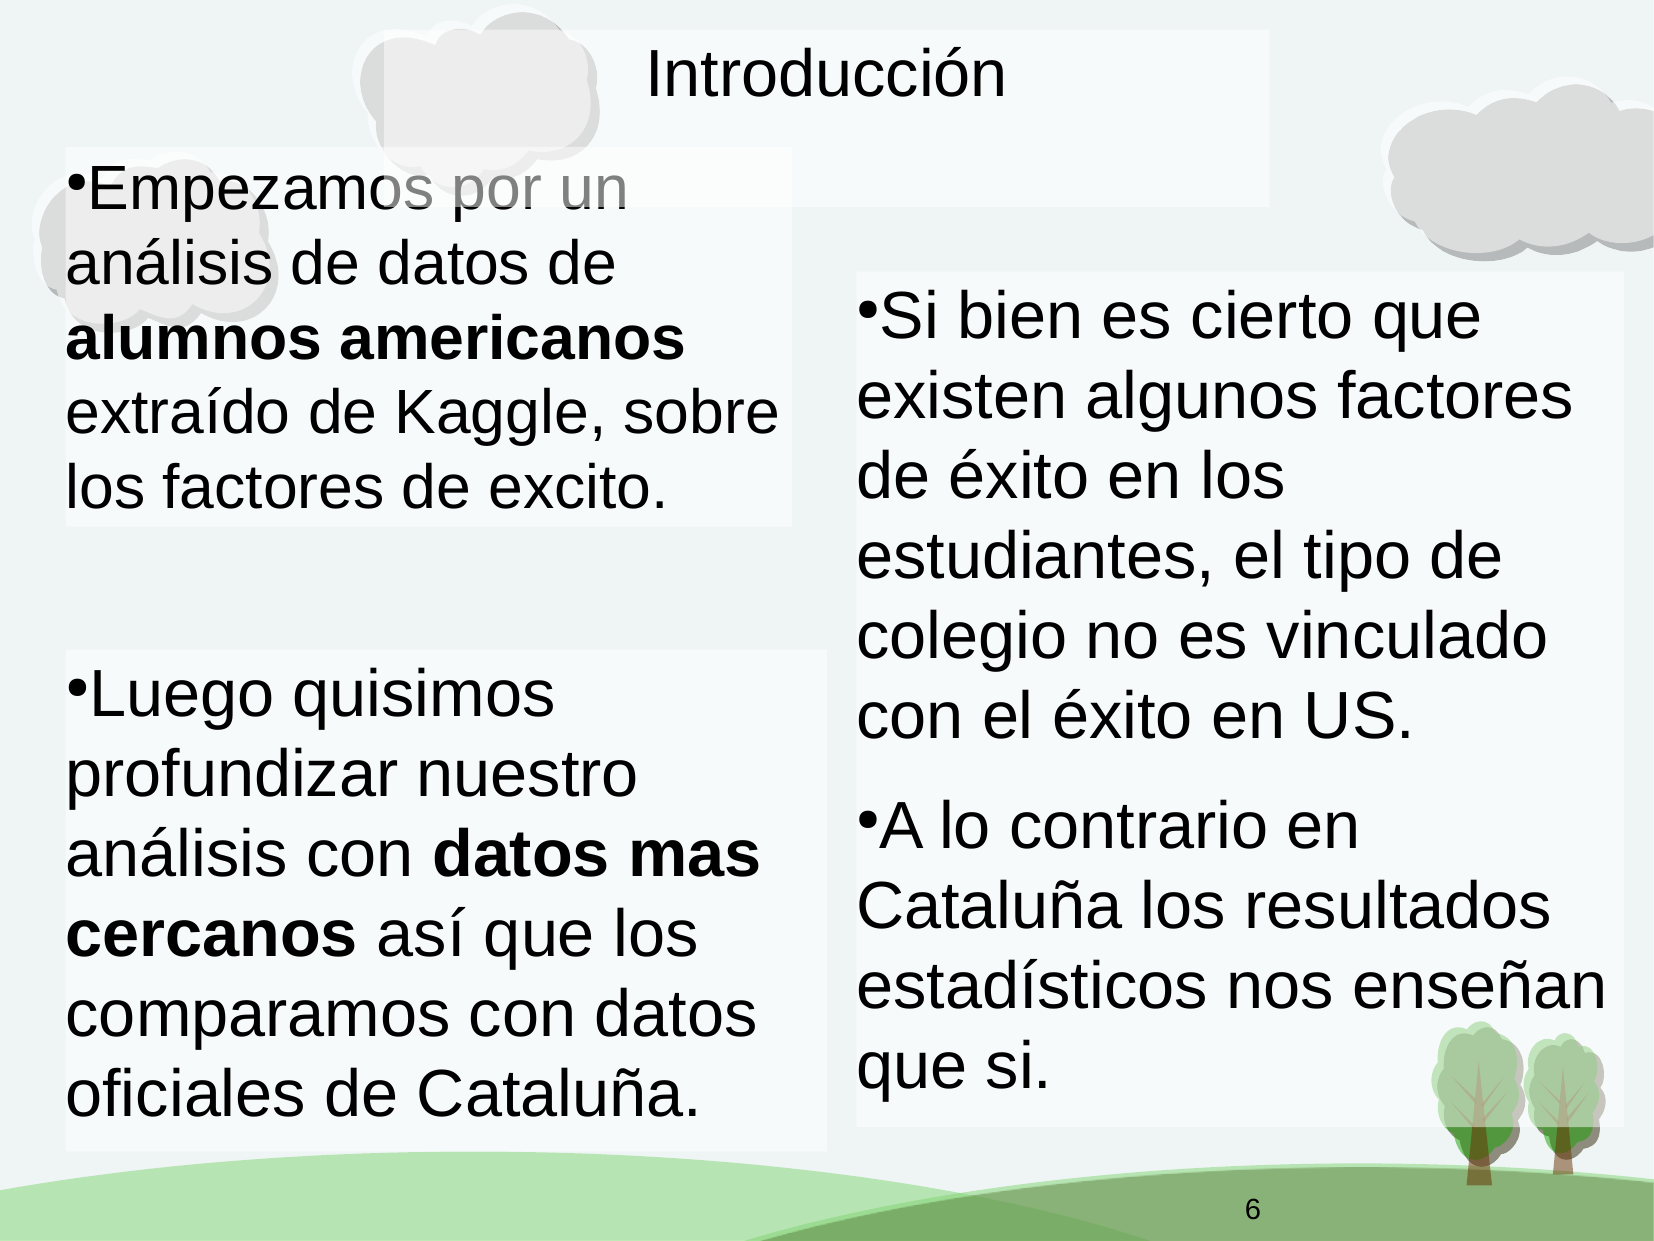

Introducción
# Empezamos por un análisis de datos de alumnos americanos extraído de Kaggle, sobre los factores de excito.
Si bien es cierto que existen algunos factores de éxito en los estudiantes, el tipo de colegio no es vinculado con el éxito en US.
A lo contrario en Cataluña los resultados estadísticos nos enseñan que si.
Luego quisimos profundizar nuestro análisis con datos mas cercanos así que los comparamos con datos oficiales de Cataluña.